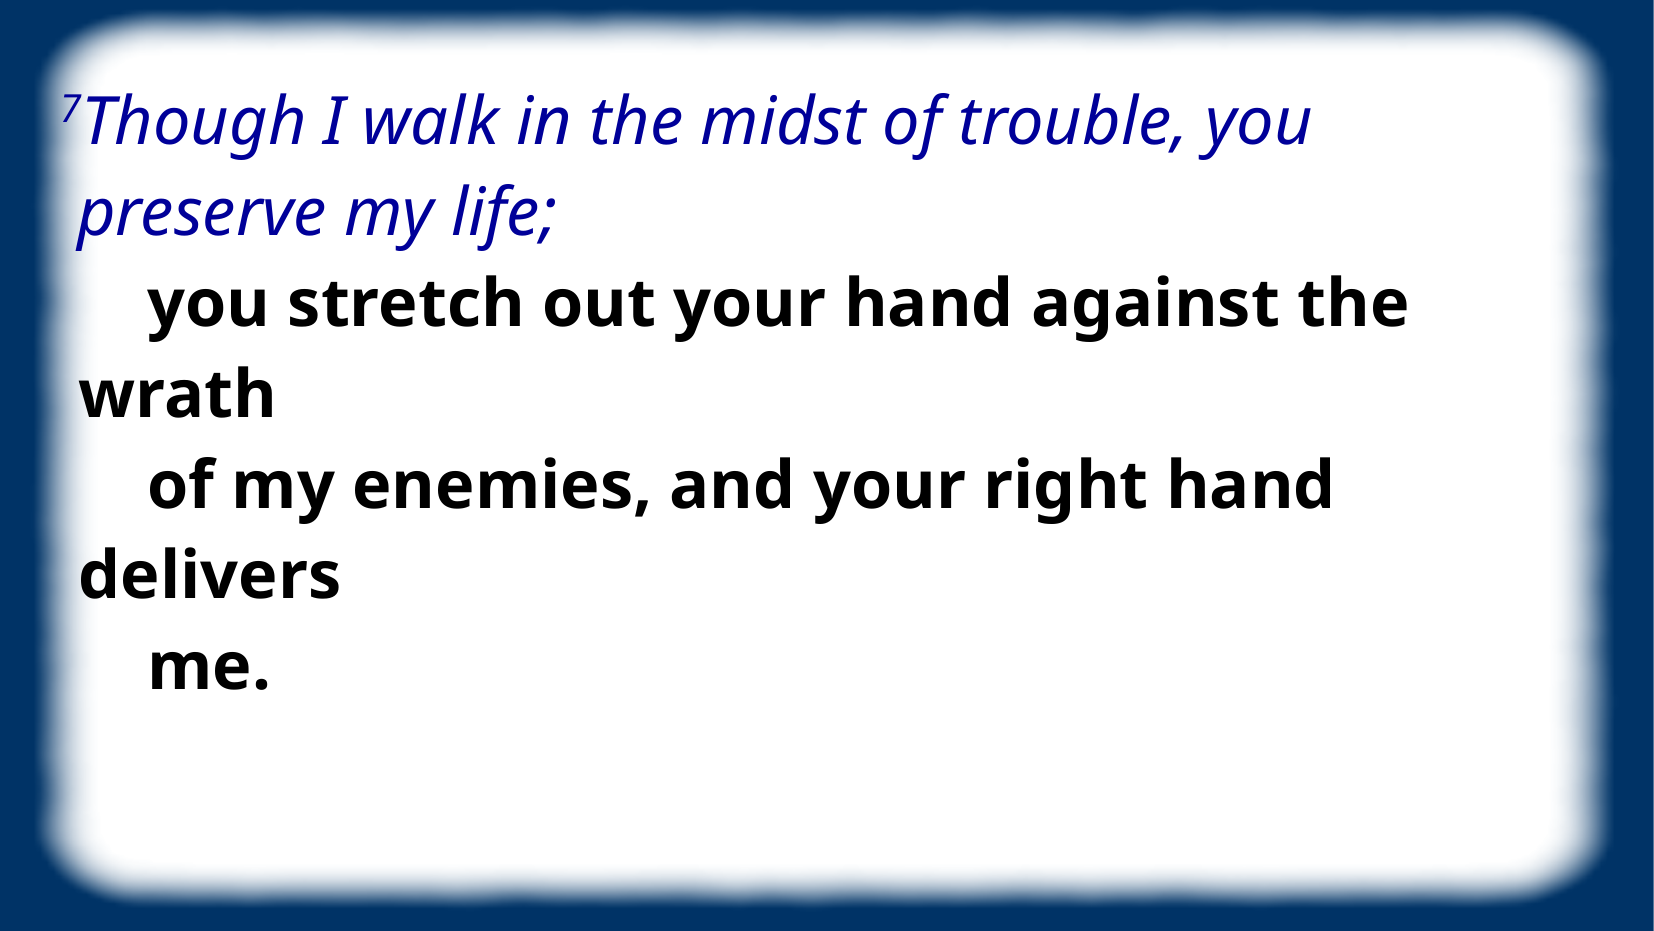

7Though I walk in the midst of trouble, you
 preserve my life;
 you stretch out your hand against the wrath
 of my enemies, and your right hand delivers
 me.